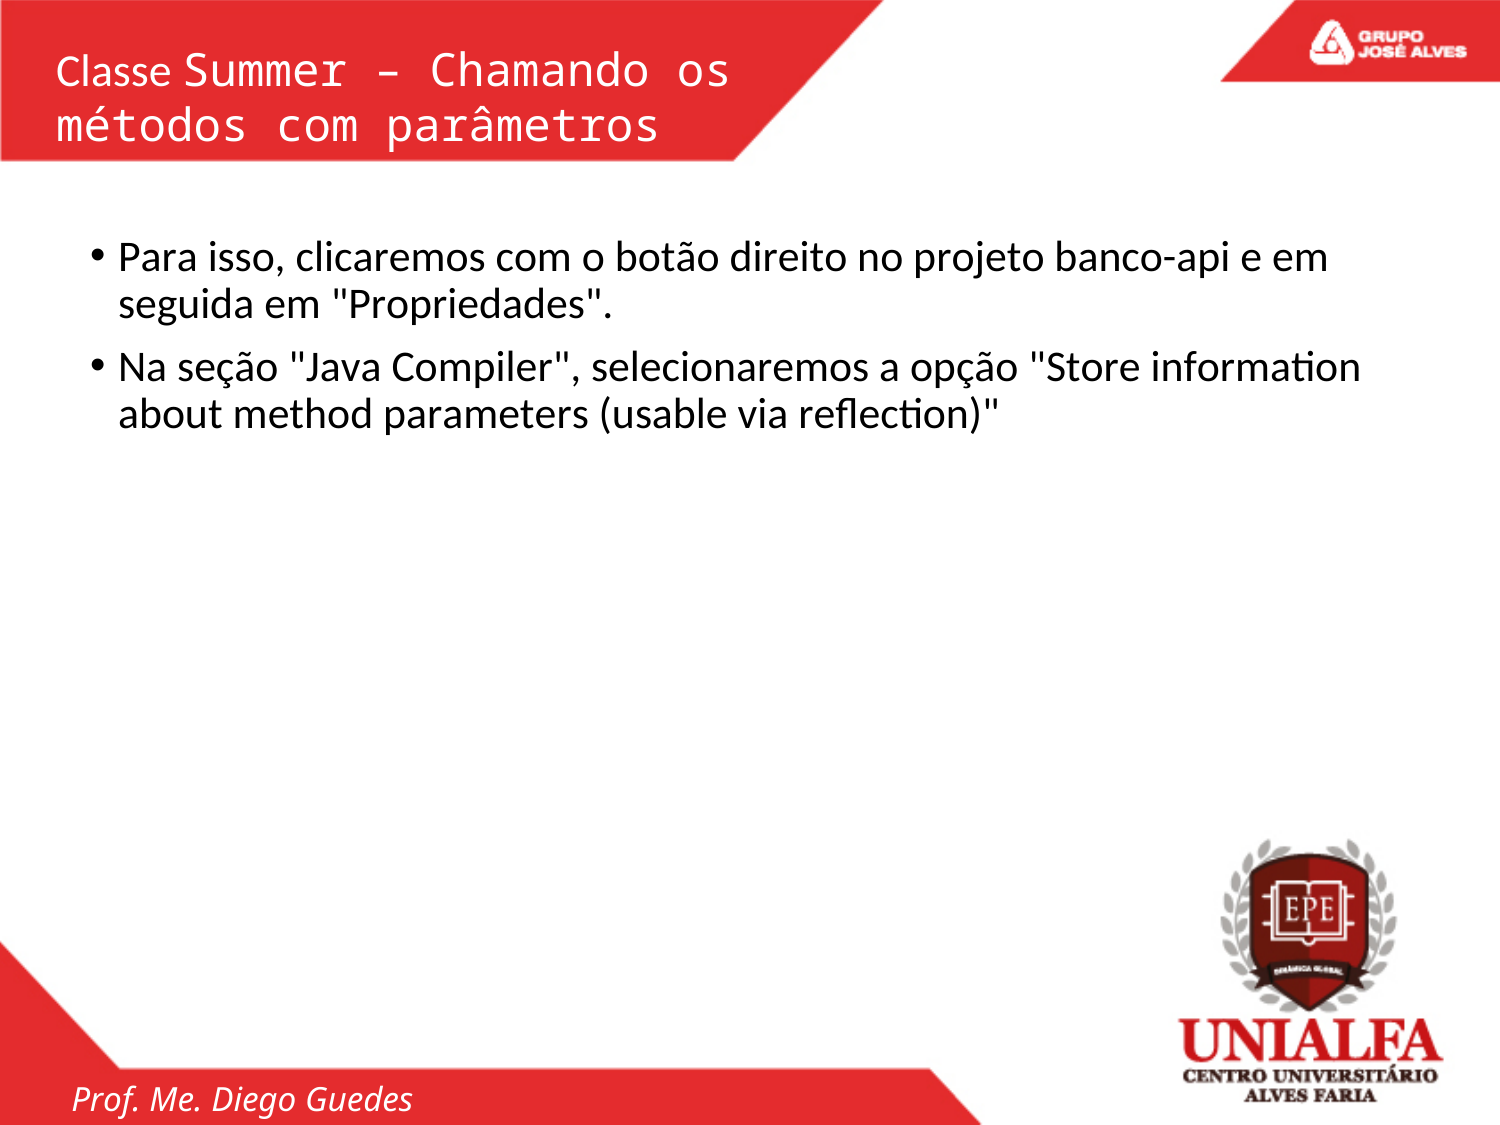

Classe Summer – Chamando os métodos com parâmetros
# Para isso, clicaremos com o botão direito no projeto banco-api e em seguida em "Propriedades".
Na seção "Java Compiler", selecionaremos a opção "Store information about method parameters (usable via reflection)"
Prof. Me. Diego Guedes